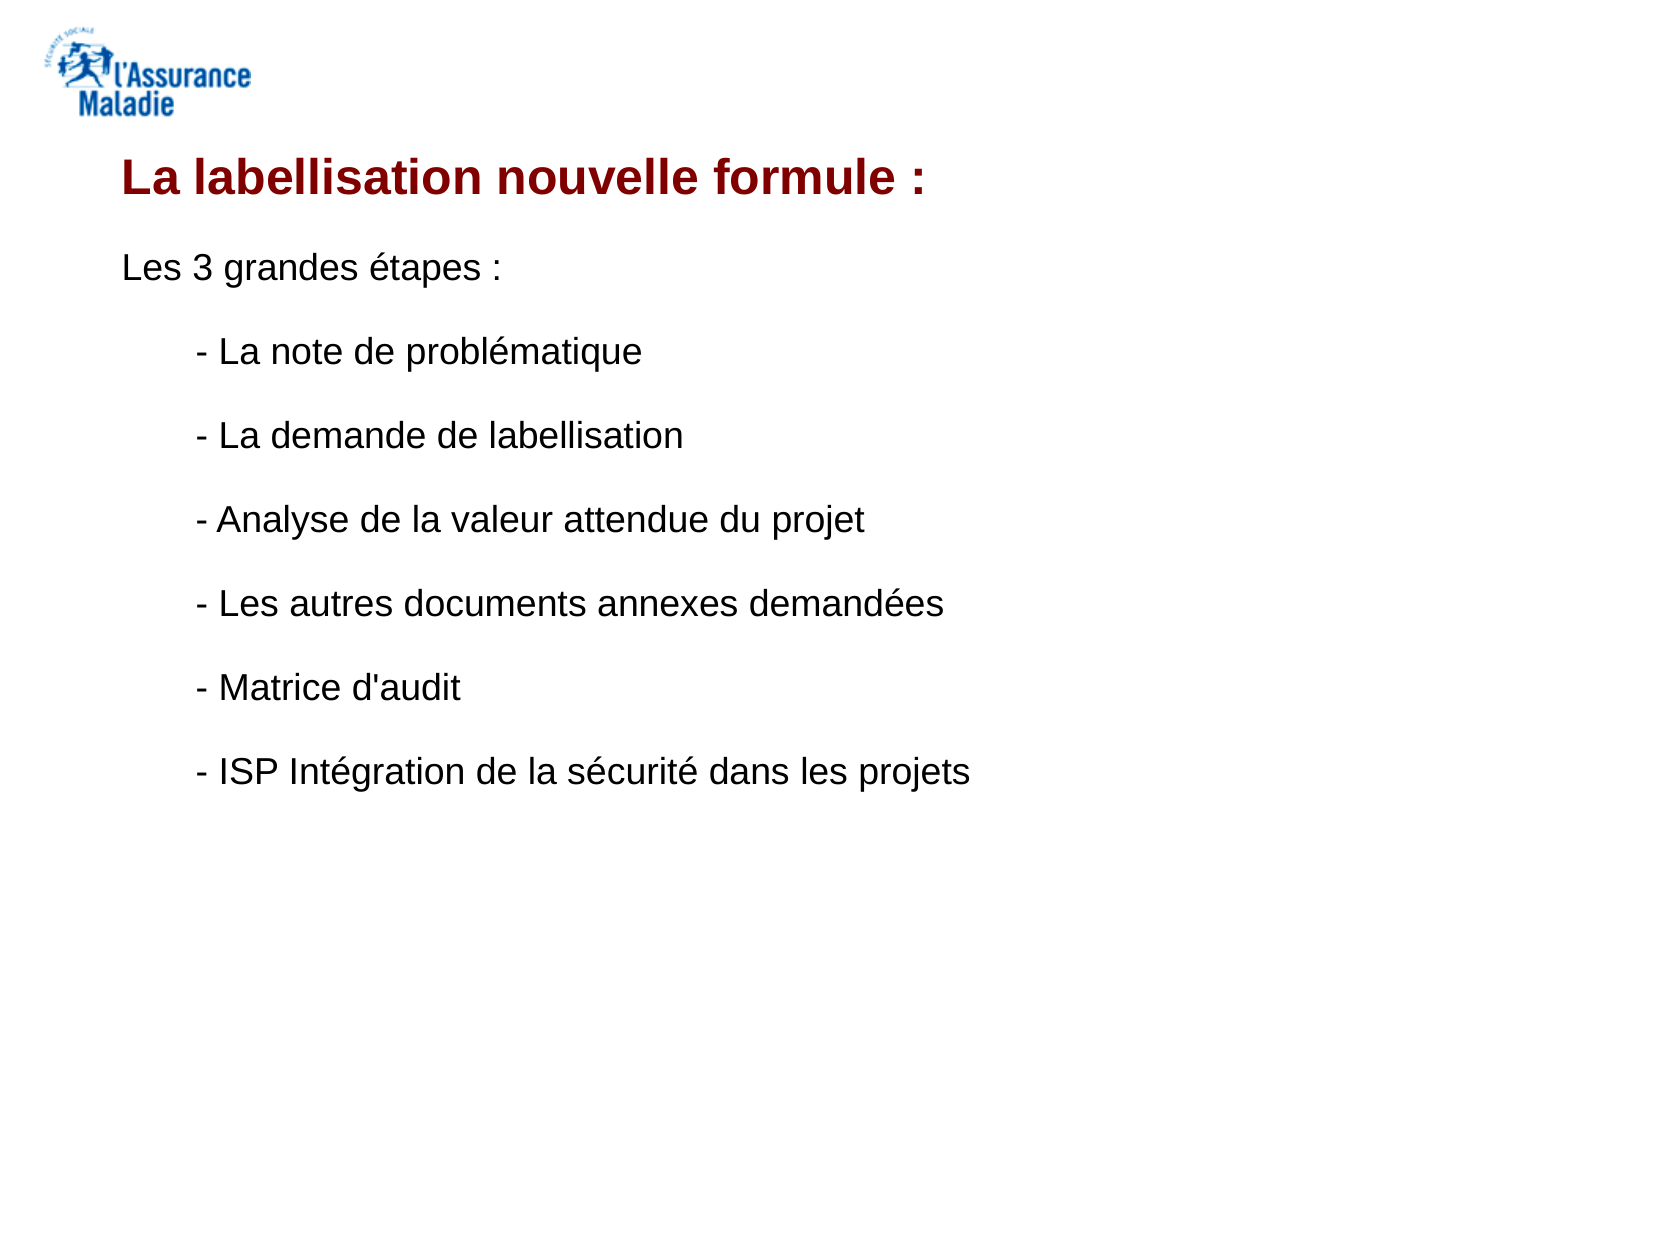

La labellisation nouvelle formule :
Les 3 grandes étapes :
	- La note de problématique
	- La demande de labellisation
	- Analyse de la valeur attendue du projet
	- Les autres documents annexes demandées
	- Matrice d'audit
	- ISP Intégration de la sécurité dans les projets